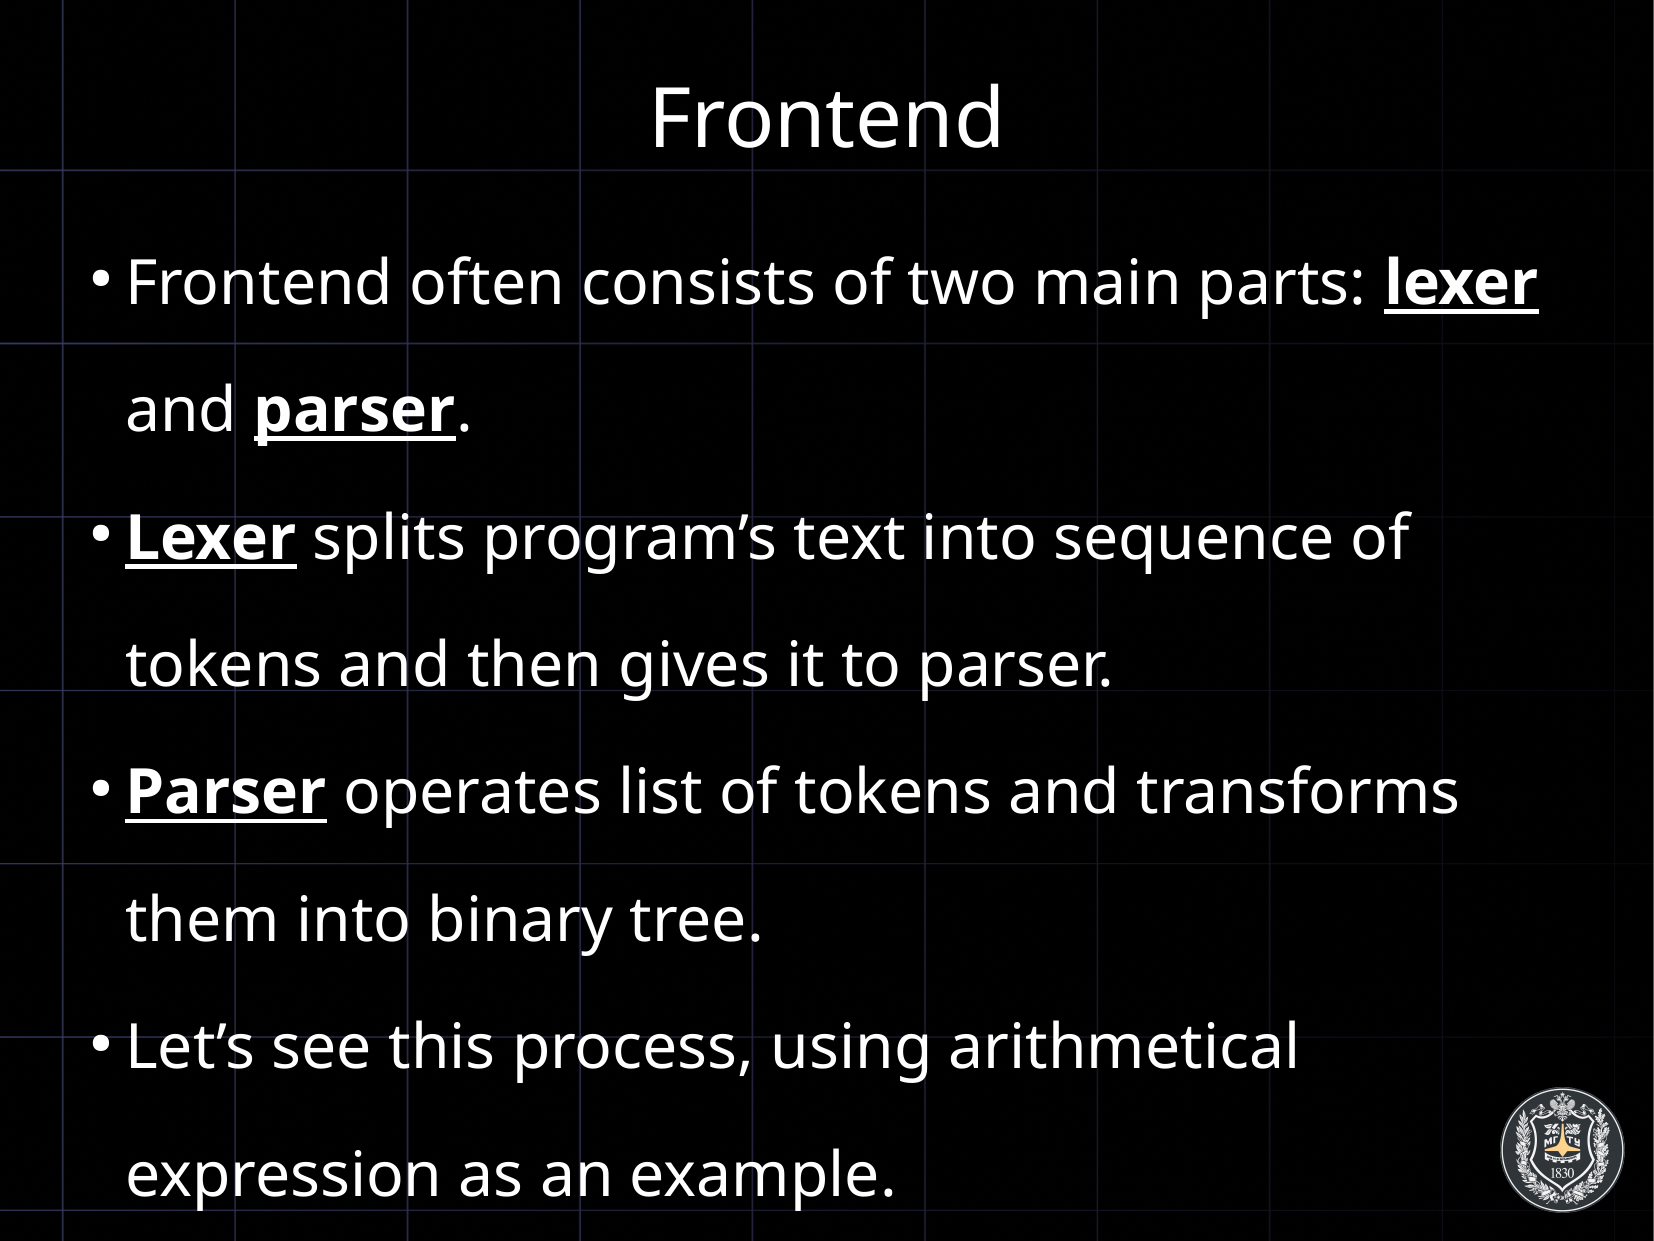

# Frontend
Frontend often consists of two main parts: lexer and parser.
Lexer splits program’s text into sequence of tokens and then gives it to parser.
Parser operates list of tokens and transforms them into binary tree.
Let’s see this process, using arithmetical expression as an example.